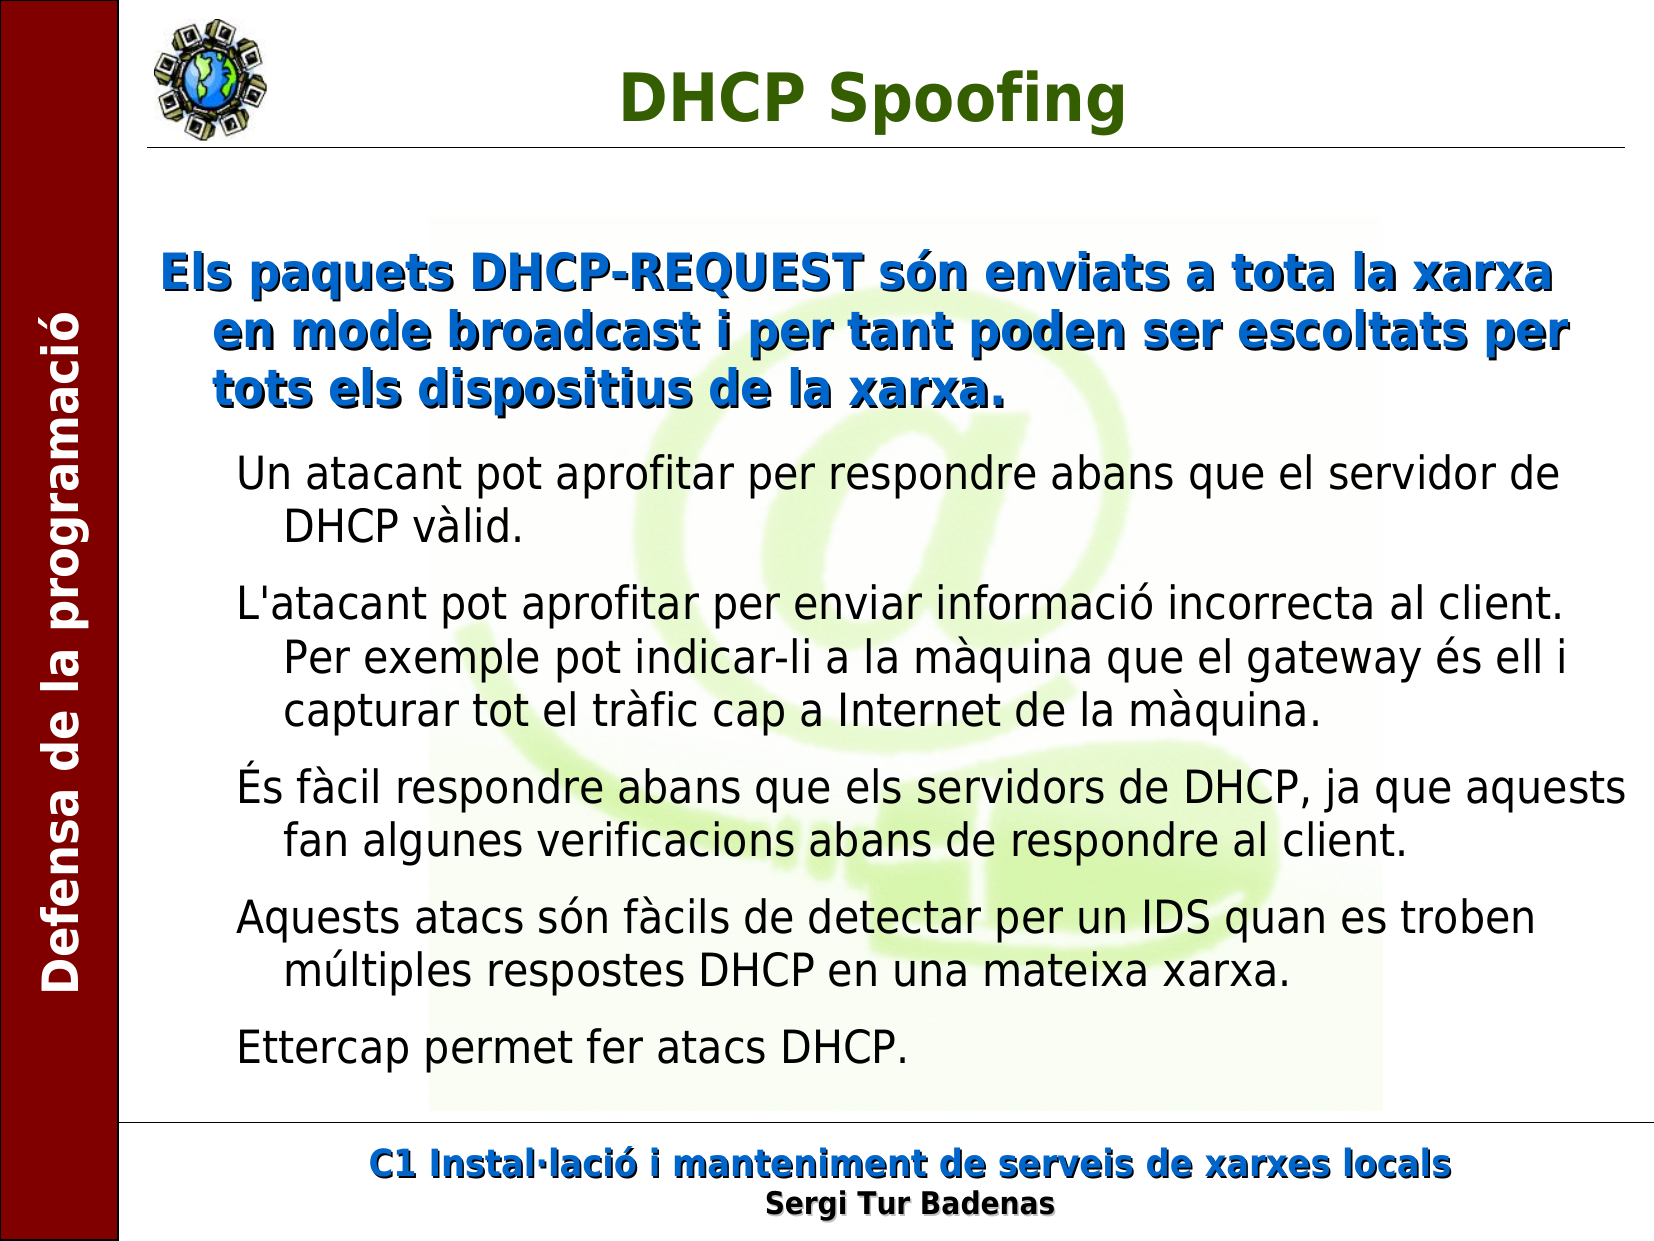

# DHCP Spoofing
Els paquets DHCP-REQUEST són enviats a tota la xarxa en mode broadcast i per tant poden ser escoltats per tots els dispositius de la xarxa.
Un atacant pot aprofitar per respondre abans que el servidor de DHCP vàlid.
L'atacant pot aprofitar per enviar informació incorrecta al client. Per exemple pot indicar-li a la màquina que el gateway és ell i capturar tot el tràfic cap a Internet de la màquina.
És fàcil respondre abans que els servidors de DHCP, ja que aquests fan algunes verificacions abans de respondre al client.
Aquests atacs són fàcils de detectar per un IDS quan es troben múltiples respostes DHCP en una mateixa xarxa.
Ettercap permet fer atacs DHCP.